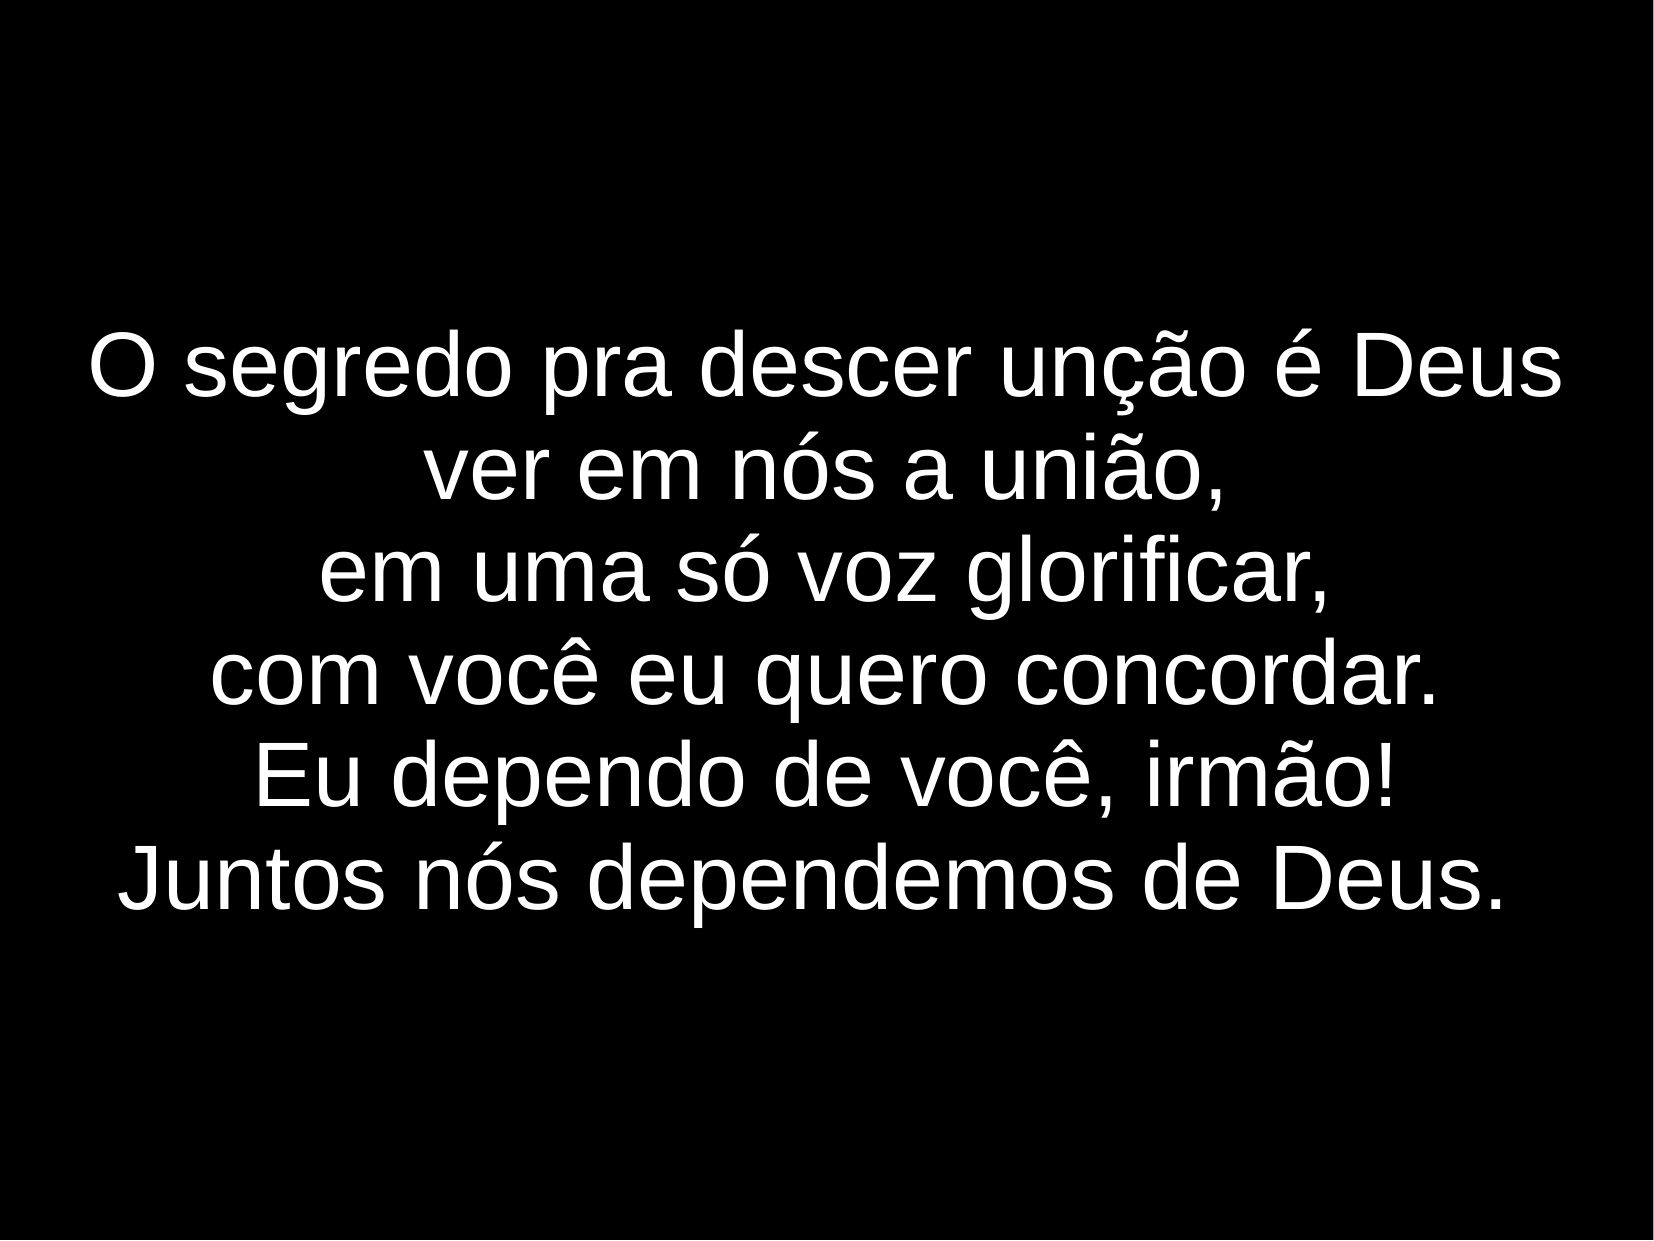

# O segredo pra descer unção é Deus ver em nós a união,
em uma só voz glorificar,
com você eu quero concordar.
Eu dependo de você, irmão!
Juntos nós dependemos de Deus.